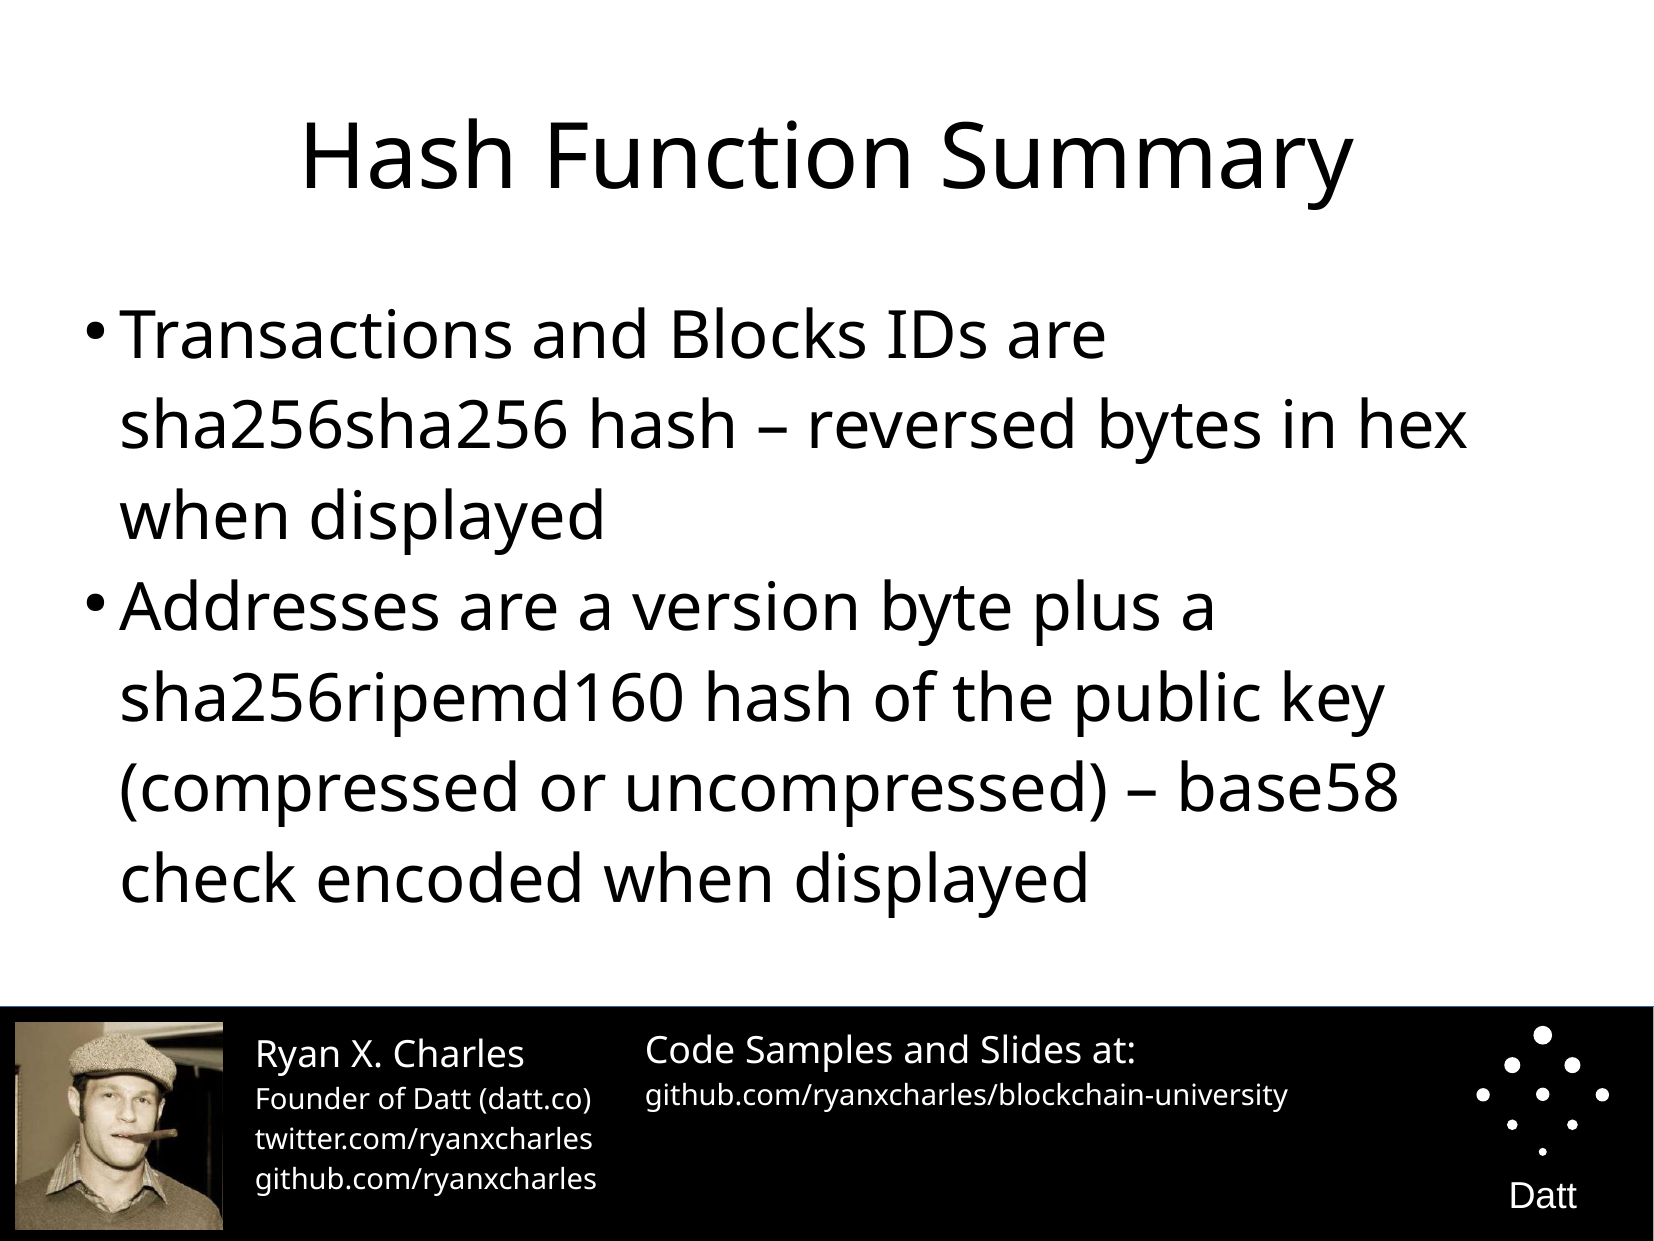

# Hash Function Summary
Transactions and Blocks IDs are sha256sha256 hash – reversed bytes in hex when displayed
Addresses are a version byte plus a sha256ripemd160 hash of the public key (compressed or uncompressed) – base58 check encoded when displayed
Code Samples and Slides at:
github.com/ryanxcharles/blockchain-university
Ryan X. Charles
Founder of Datt (datt.co)
twitter.com/ryanxcharles
github.com/ryanxcharles
Datt